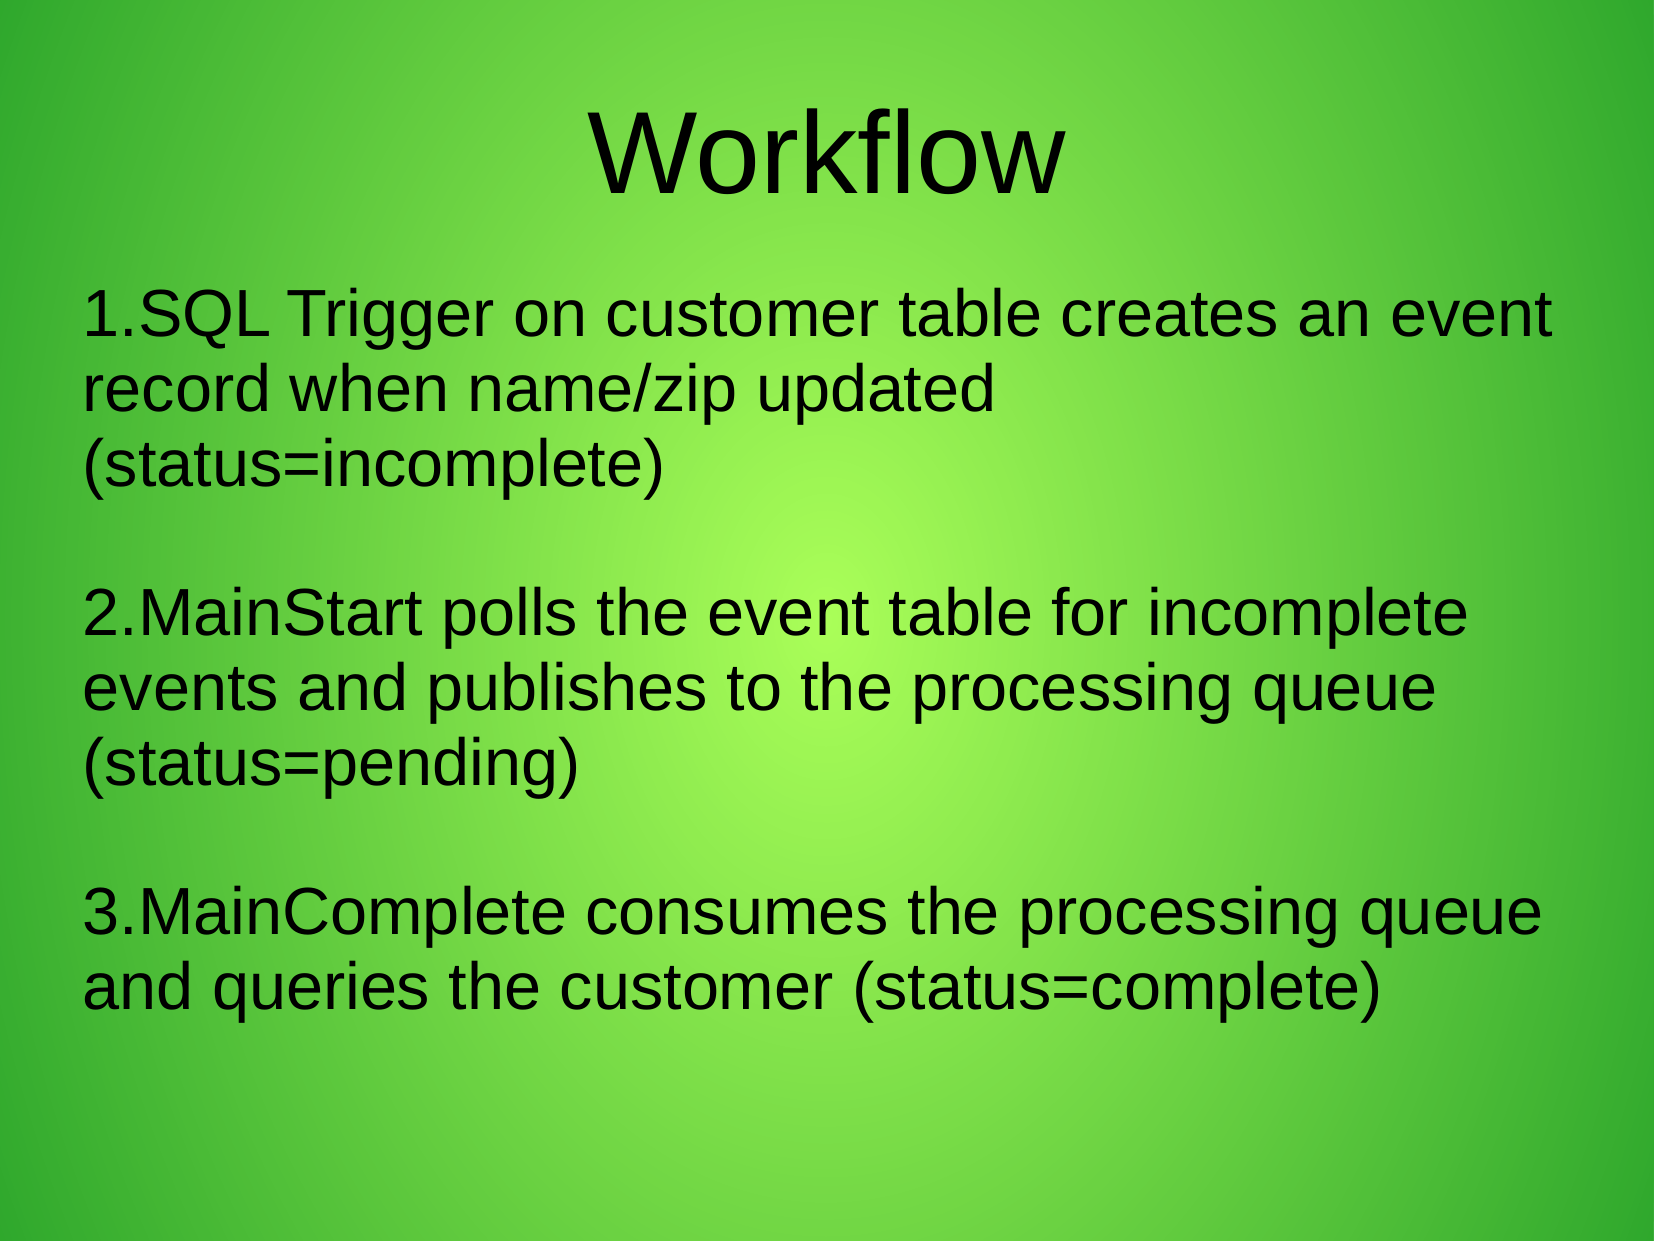

# Workflow
SQL Trigger on customer table creates an event record when name/zip updated (status=incomplete)
MainStart polls the event table for incomplete events and publishes to the processing queue (status=pending)
MainComplete consumes the processing queue and queries the customer (status=complete)